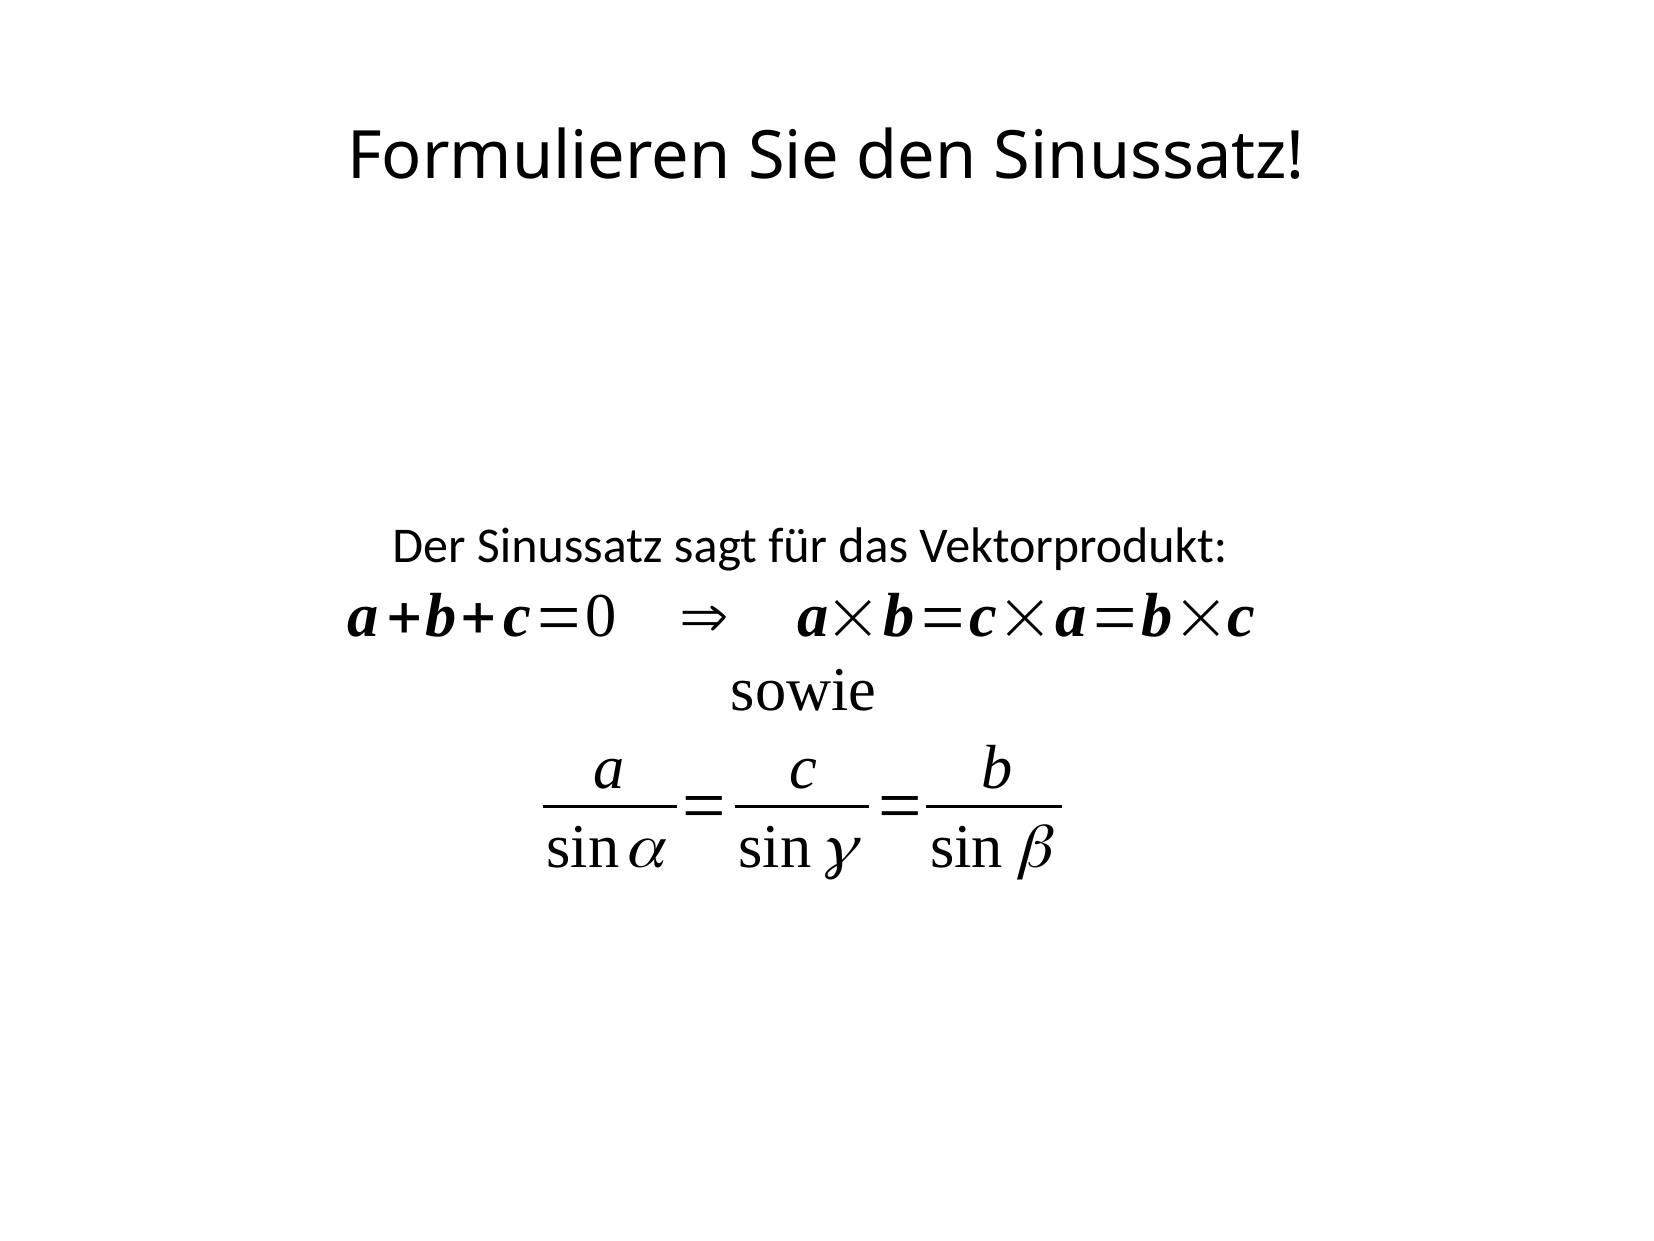

# Formulieren Sie den Sinussatz!
Der Sinussatz sagt für das Vektorprodukt: